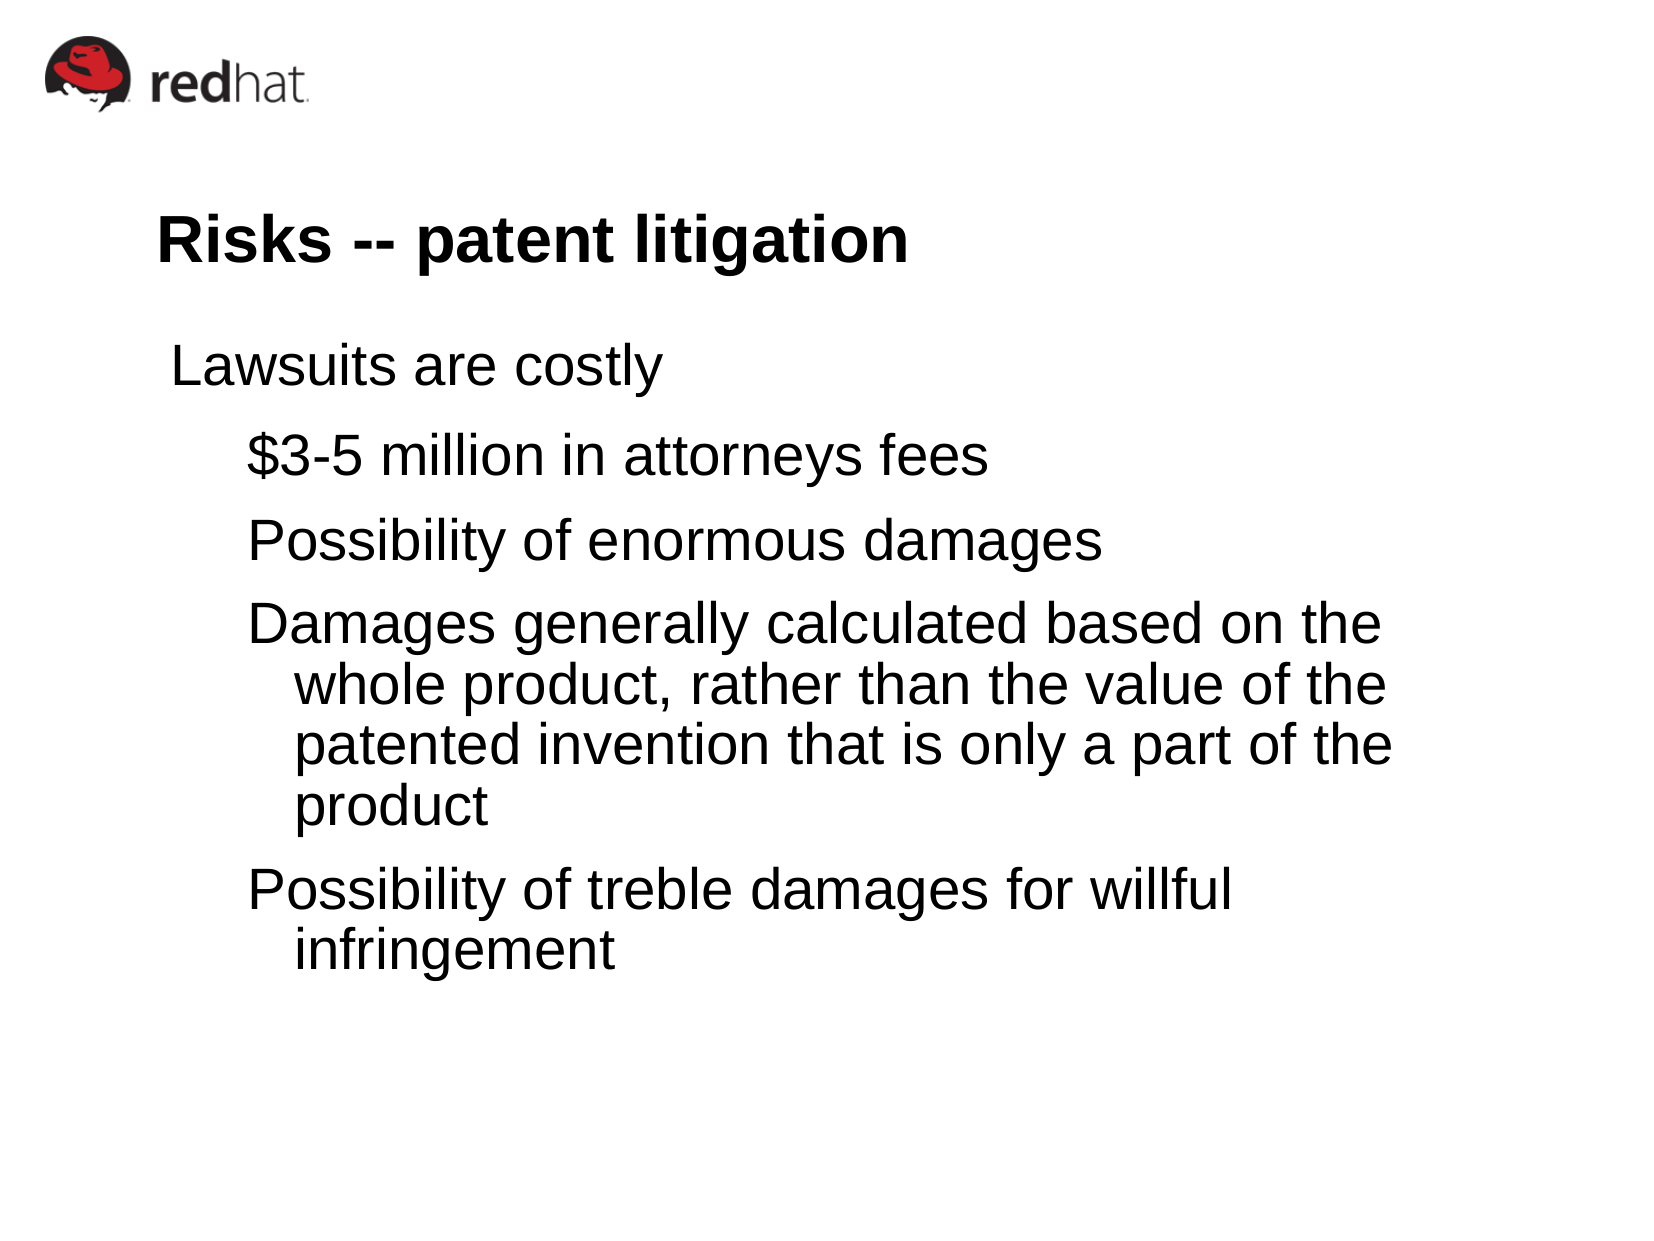

# Risks -- patent litigation
Lawsuits are costly
$3-5 million in attorneys fees
Possibility of enormous damages
Damages generally calculated based on the whole product, rather than the value of the patented invention that is only a part of the product
Possibility of treble damages for willful infringement